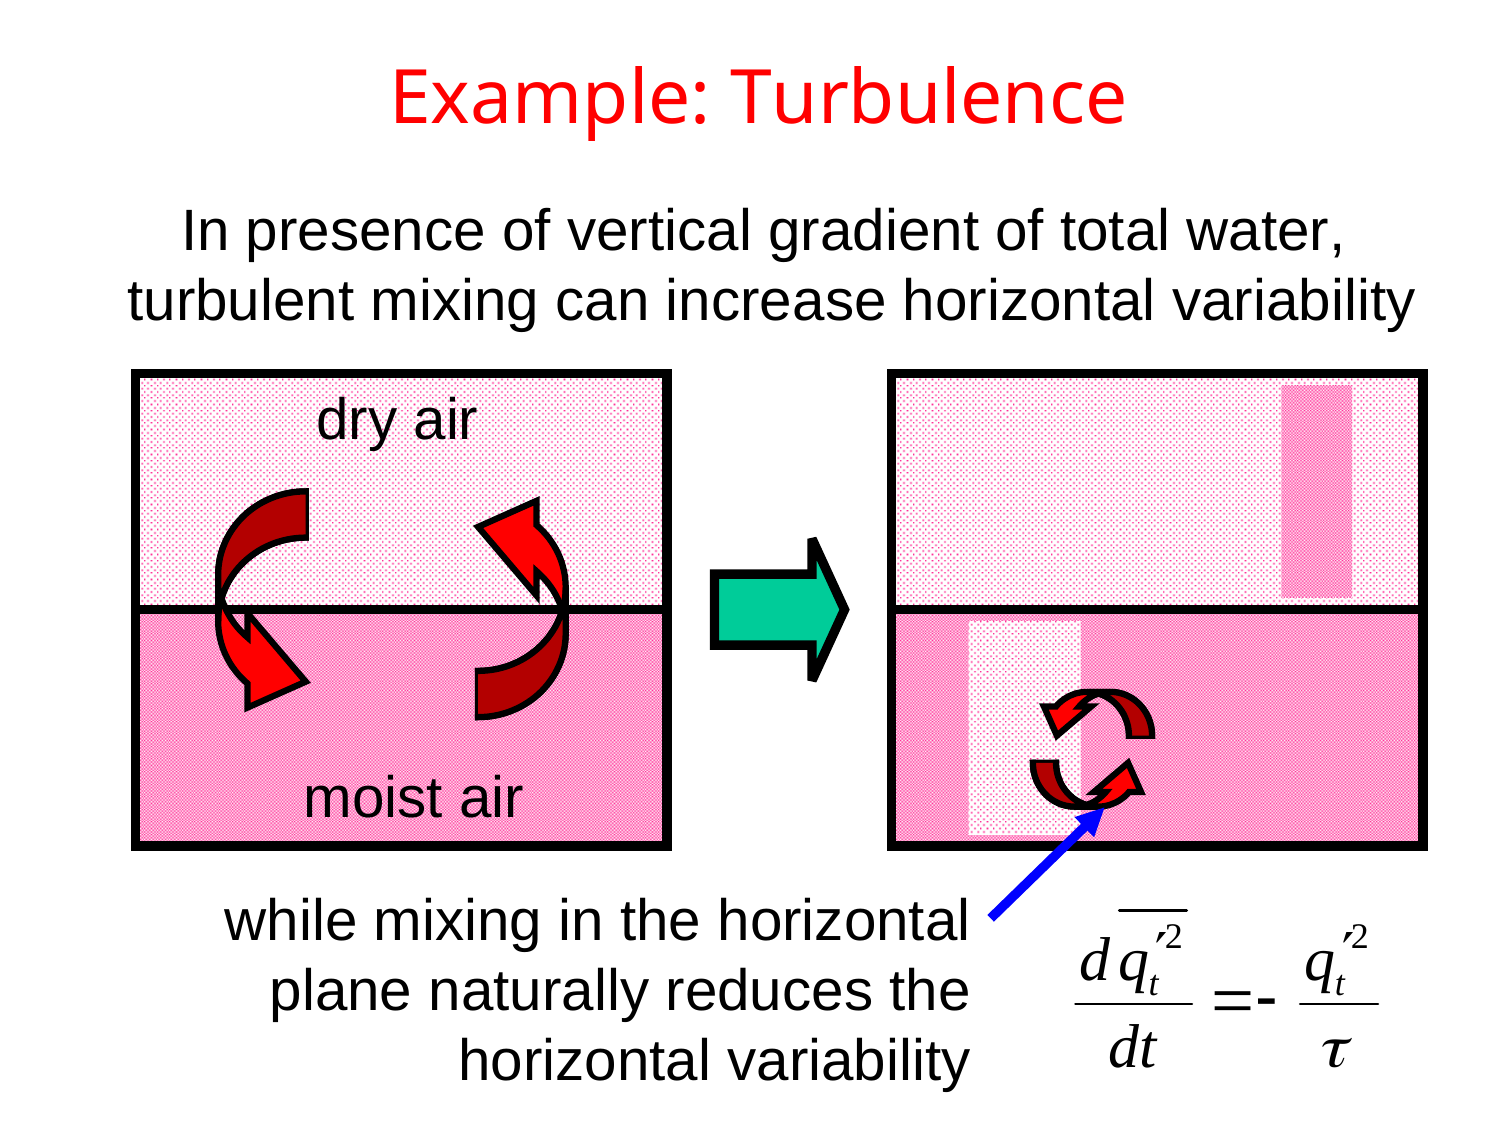

# Example: Turbulence
In presence of vertical gradient of total water,
turbulent mixing can increase horizontal variability
dry air
moist air
while mixing in the horizontal plane naturally reduces the horizontal variability